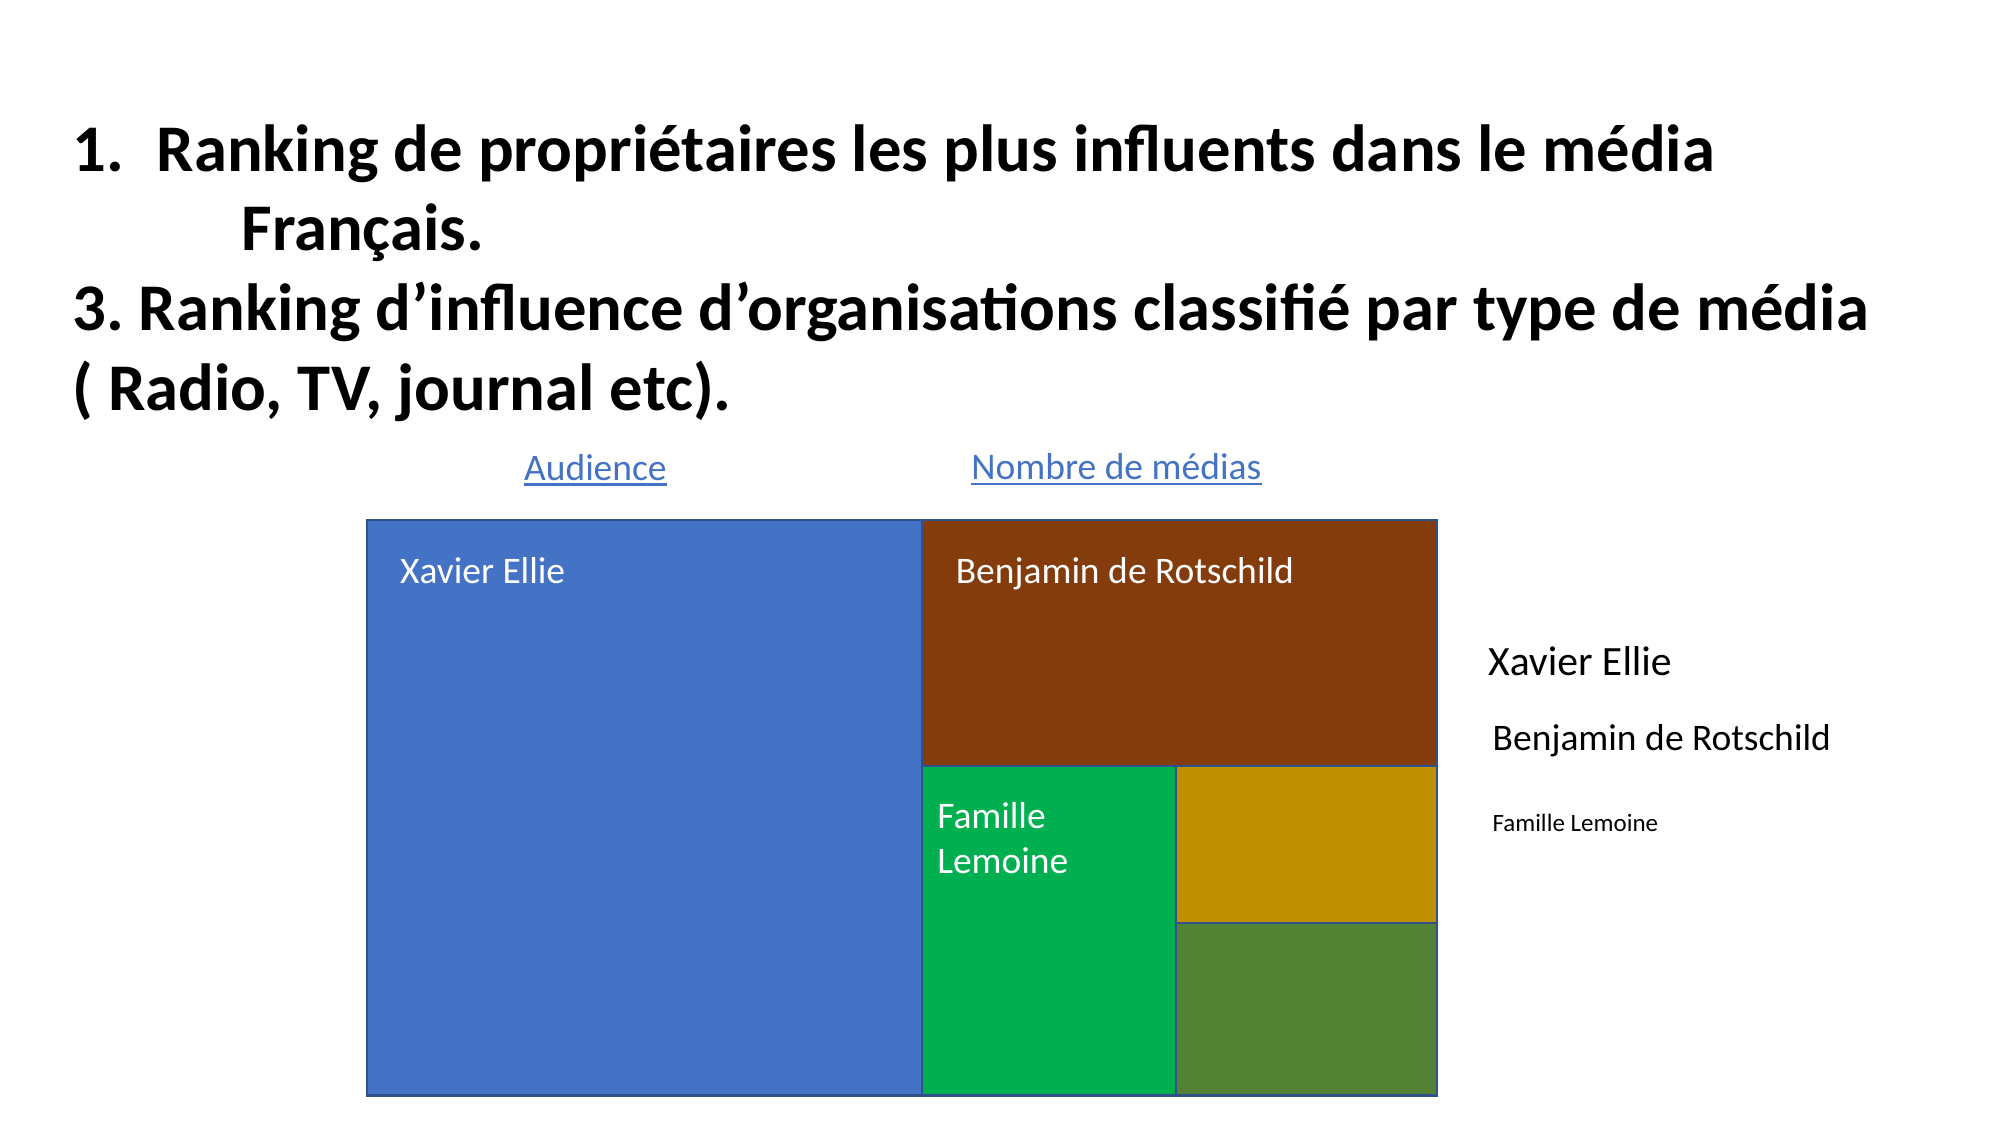

Ranking de propriétaires les plus influents dans le média Français.
3. Ranking d’influence d’organisations classifié par type de média ( Radio, TV, journal etc).
Nombre de médias
Audience
Xavier Ellie
Benjamin de Rotschild
Xavier Ellie
Benjamin de Rotschild
Famille Lemoine
Famille Lemoine